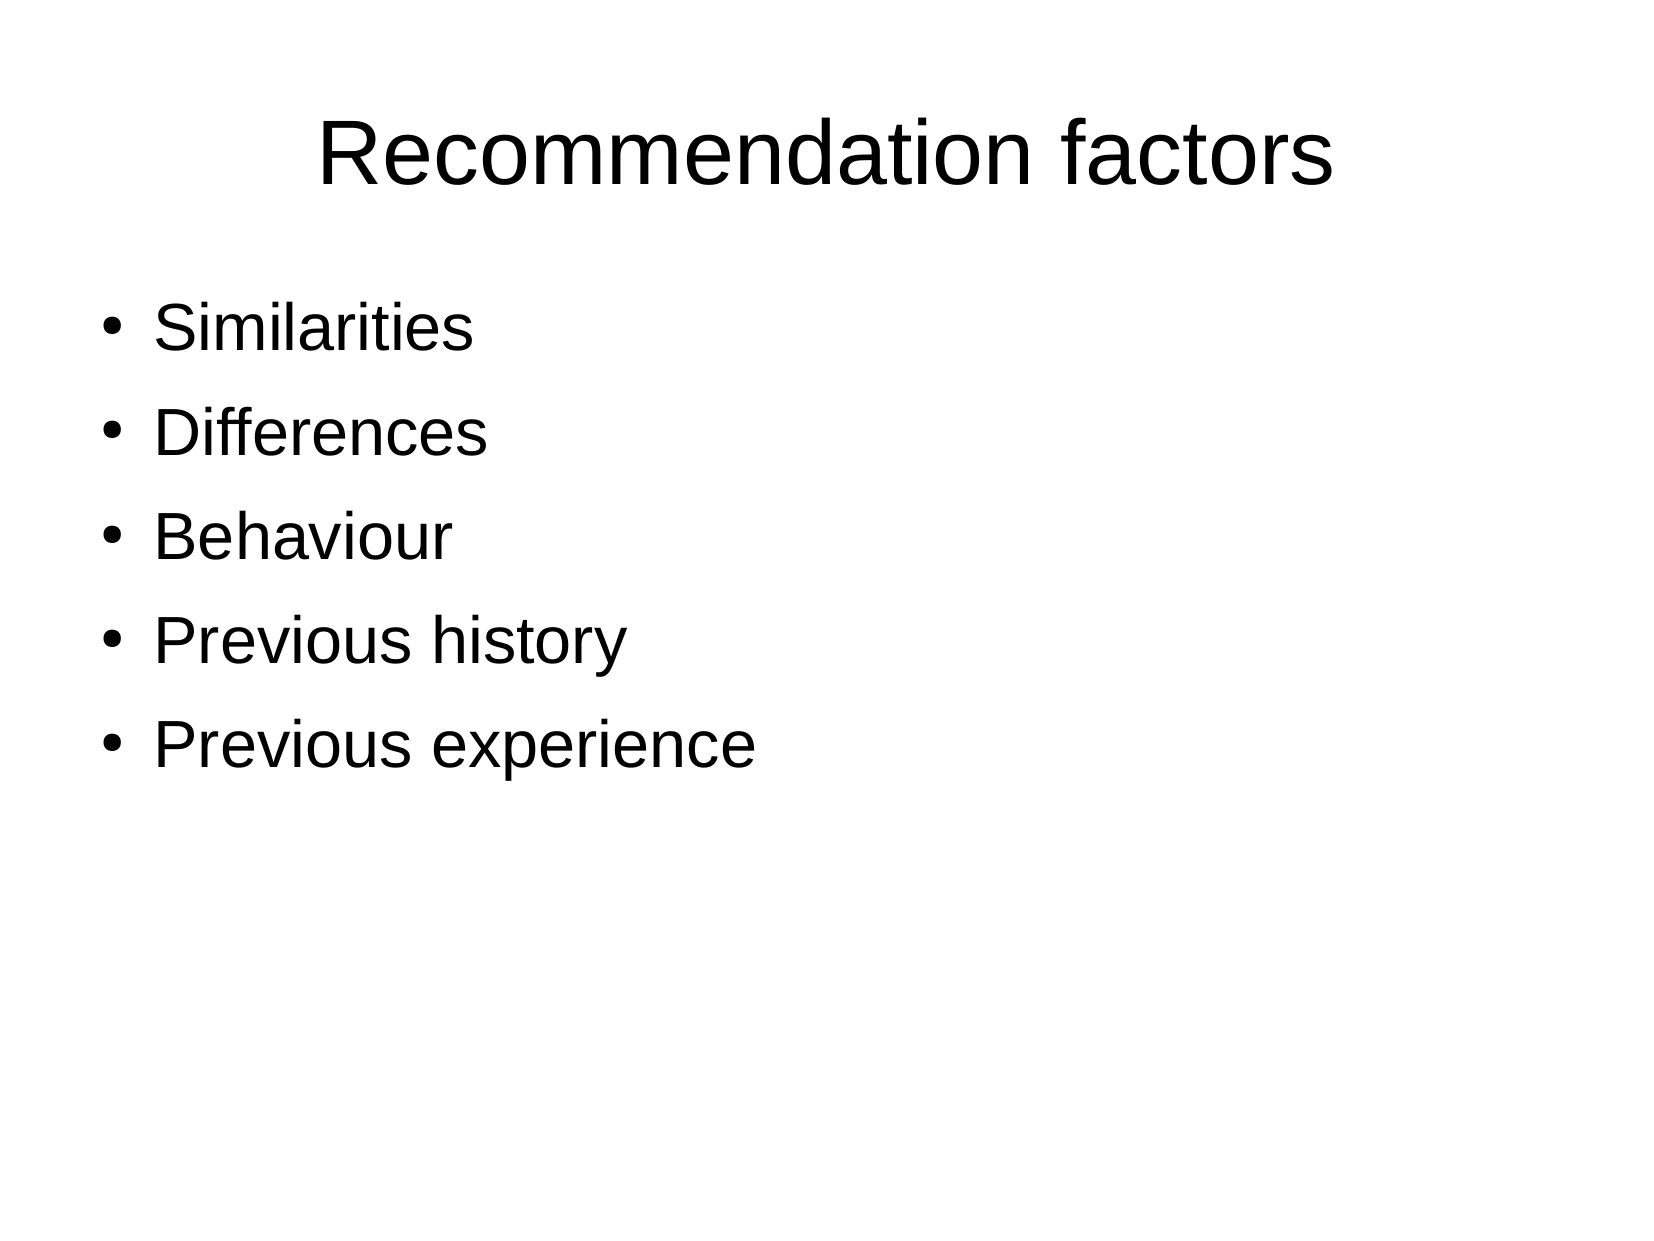

# Recommendation factors
Similarities
Differences
Behaviour
Previous history
Previous experience